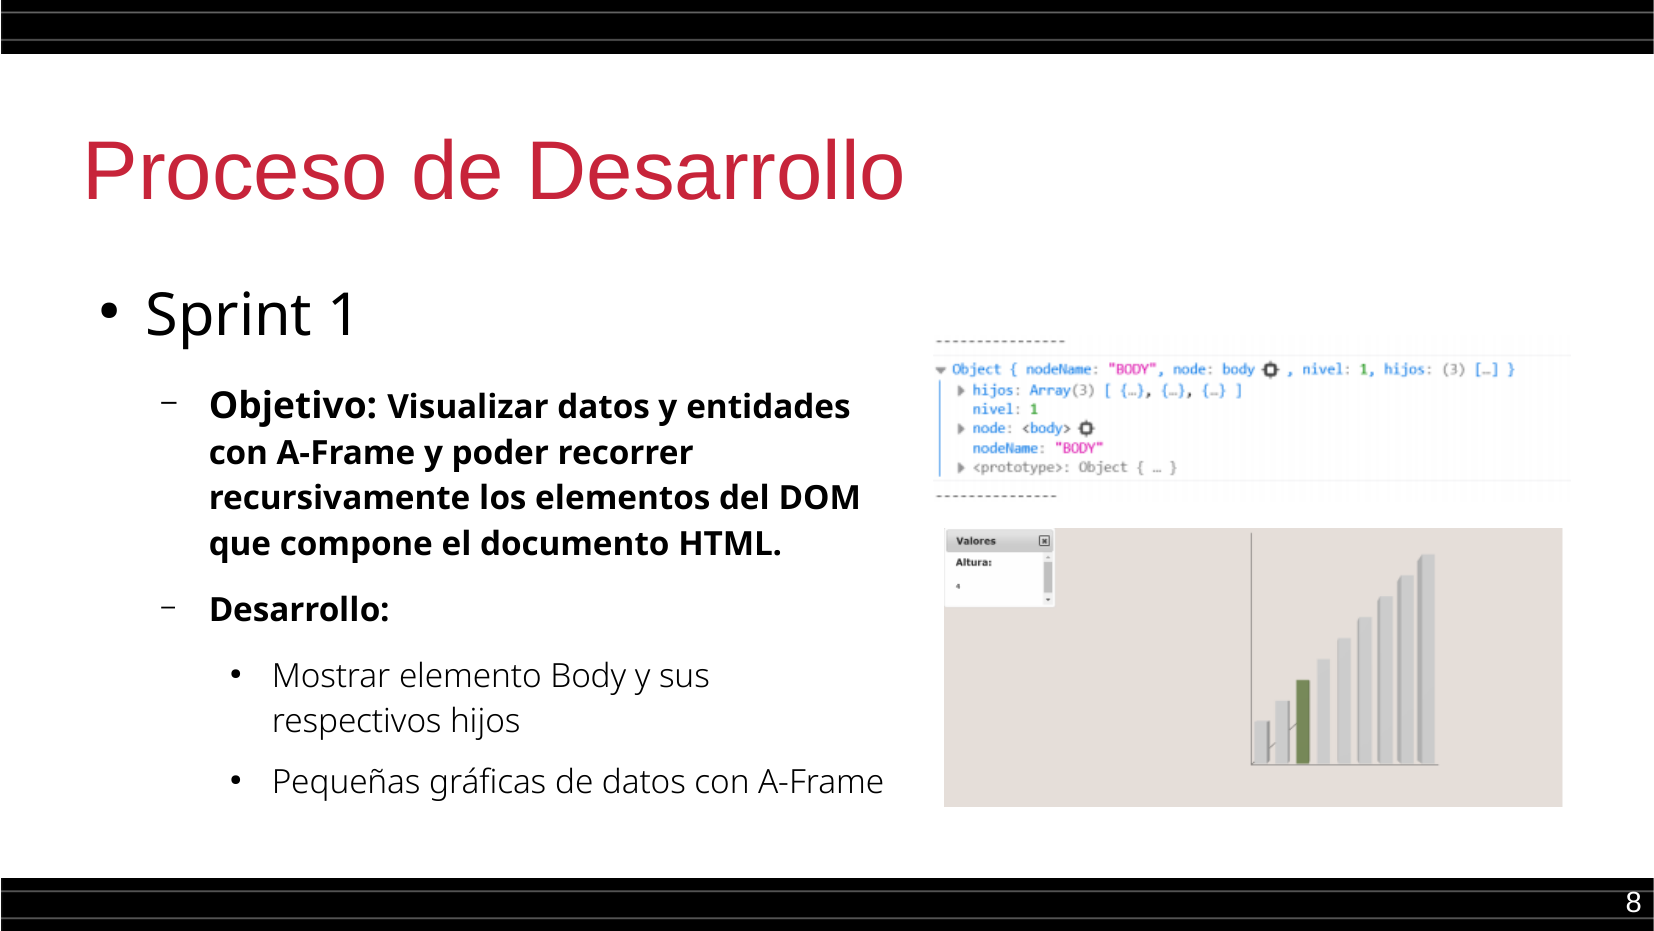

# Proceso de Desarrollo
Sprint 1
Objetivo: Visualizar datos y entidades con A-Frame y poder recorrer recursivamente los elementos del DOM que compone el documento HTML.
Desarrollo:
Mostrar elemento Body y sus respectivos hijos
Pequeñas gráficas de datos con A-Frame